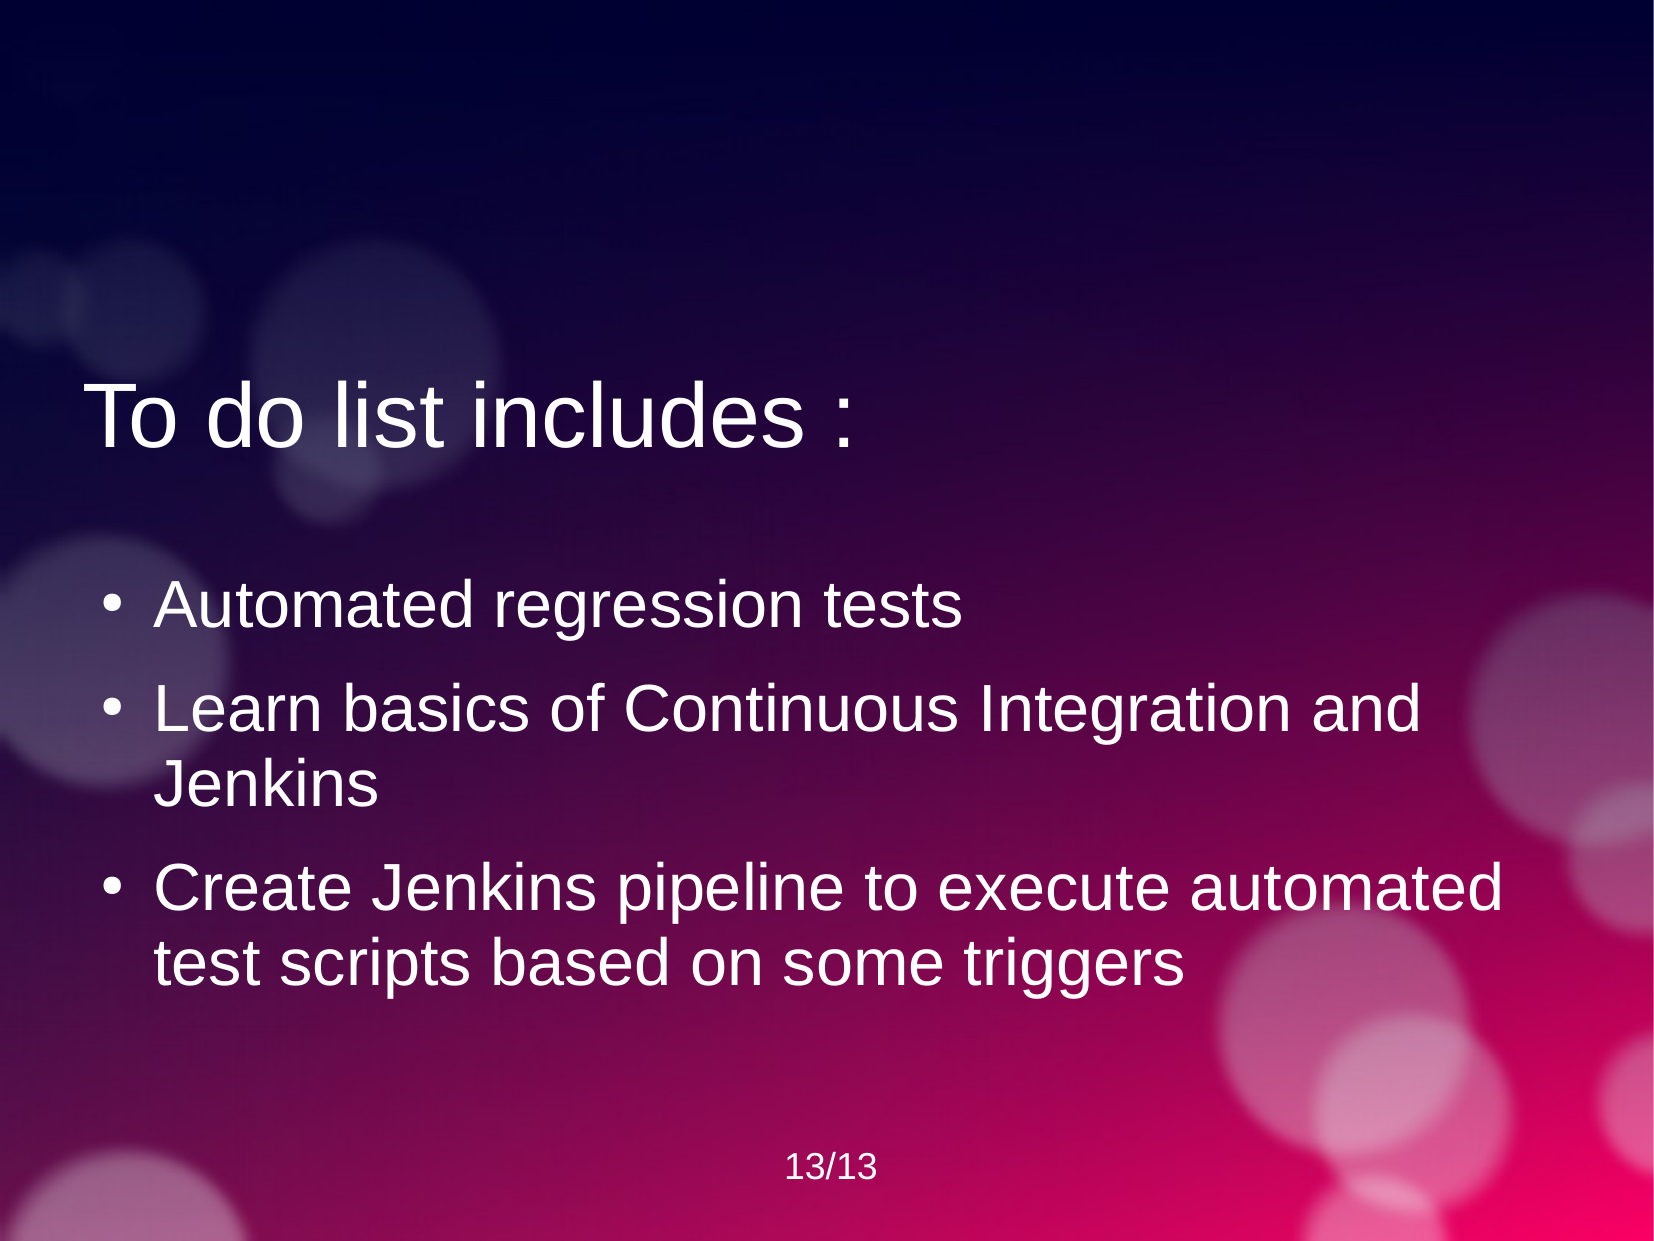

# To do list includes :
Automated regression tests
Learn basics of Continuous Integration and Jenkins
Create Jenkins pipeline to execute automated test scripts based on some triggers